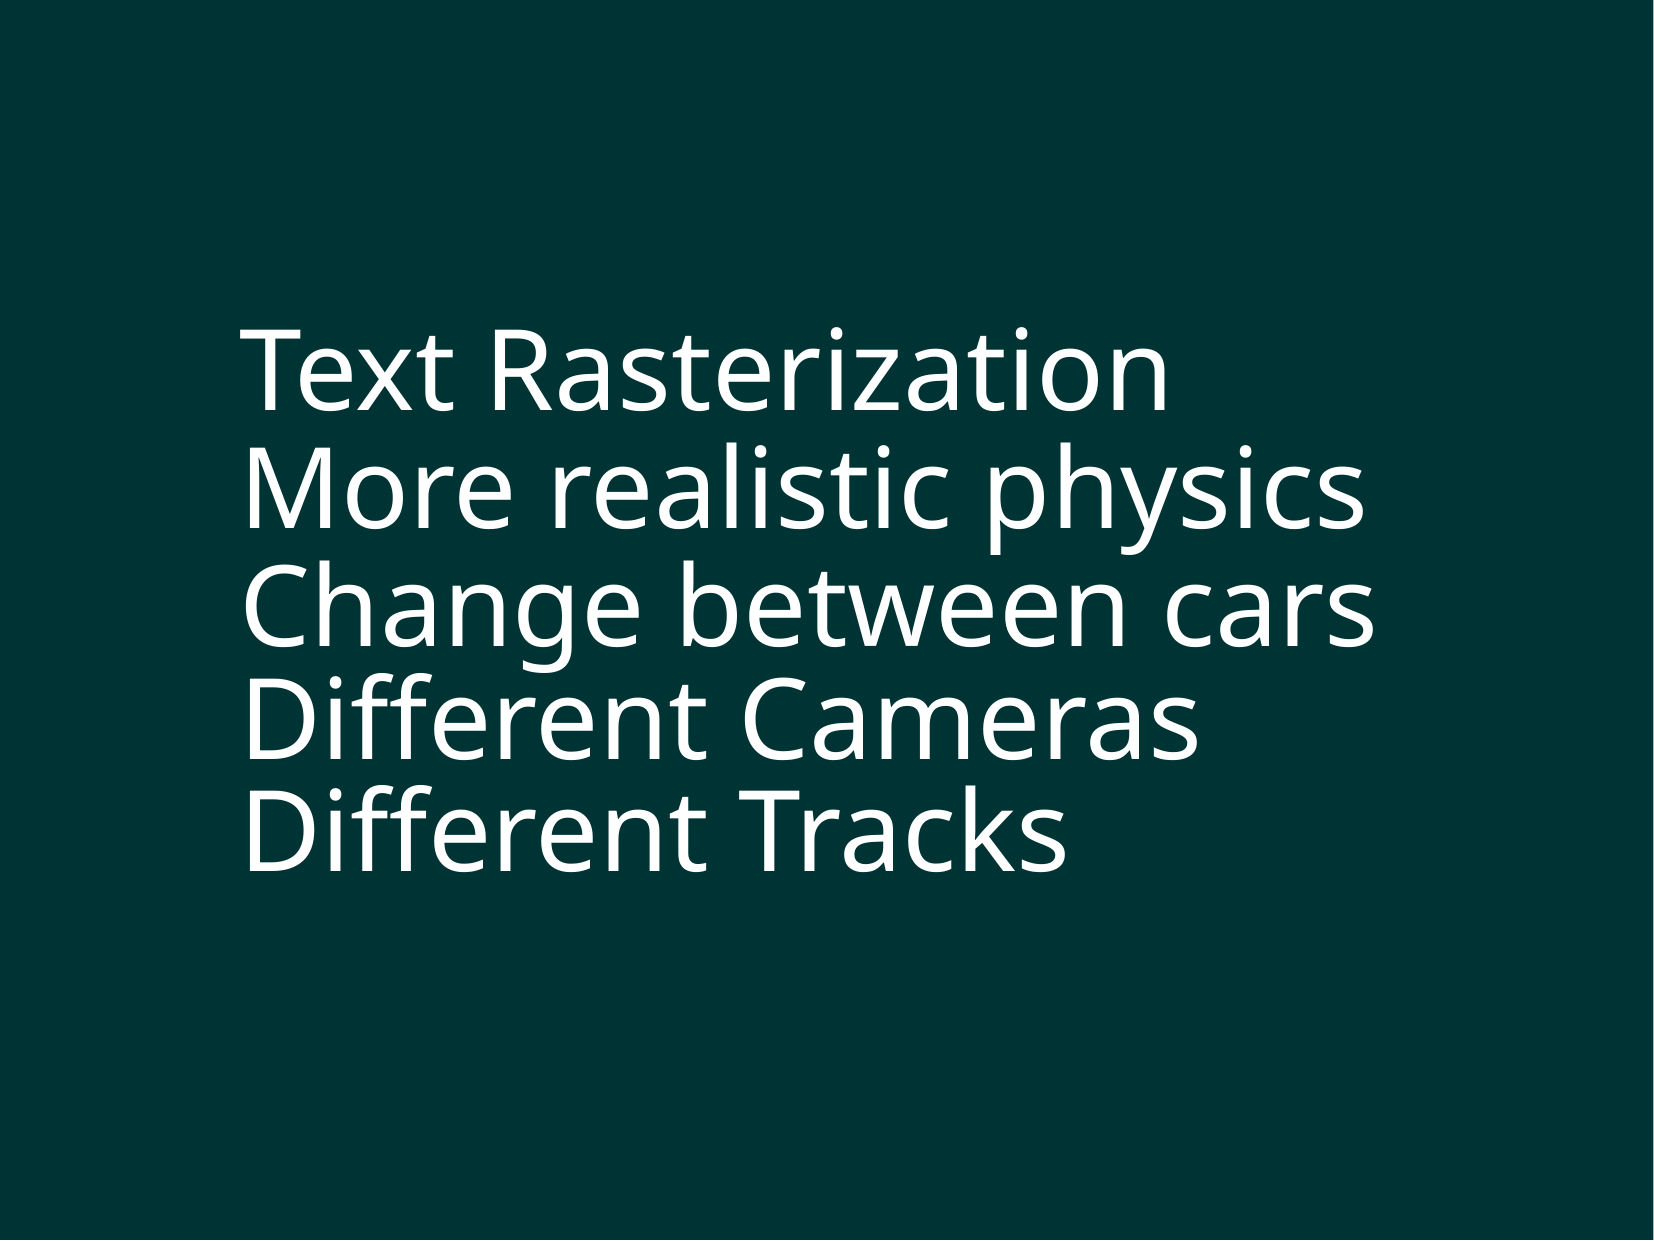

Text Rasterization
More realistic physics
Change between cars
Different Cameras
Different Tracks